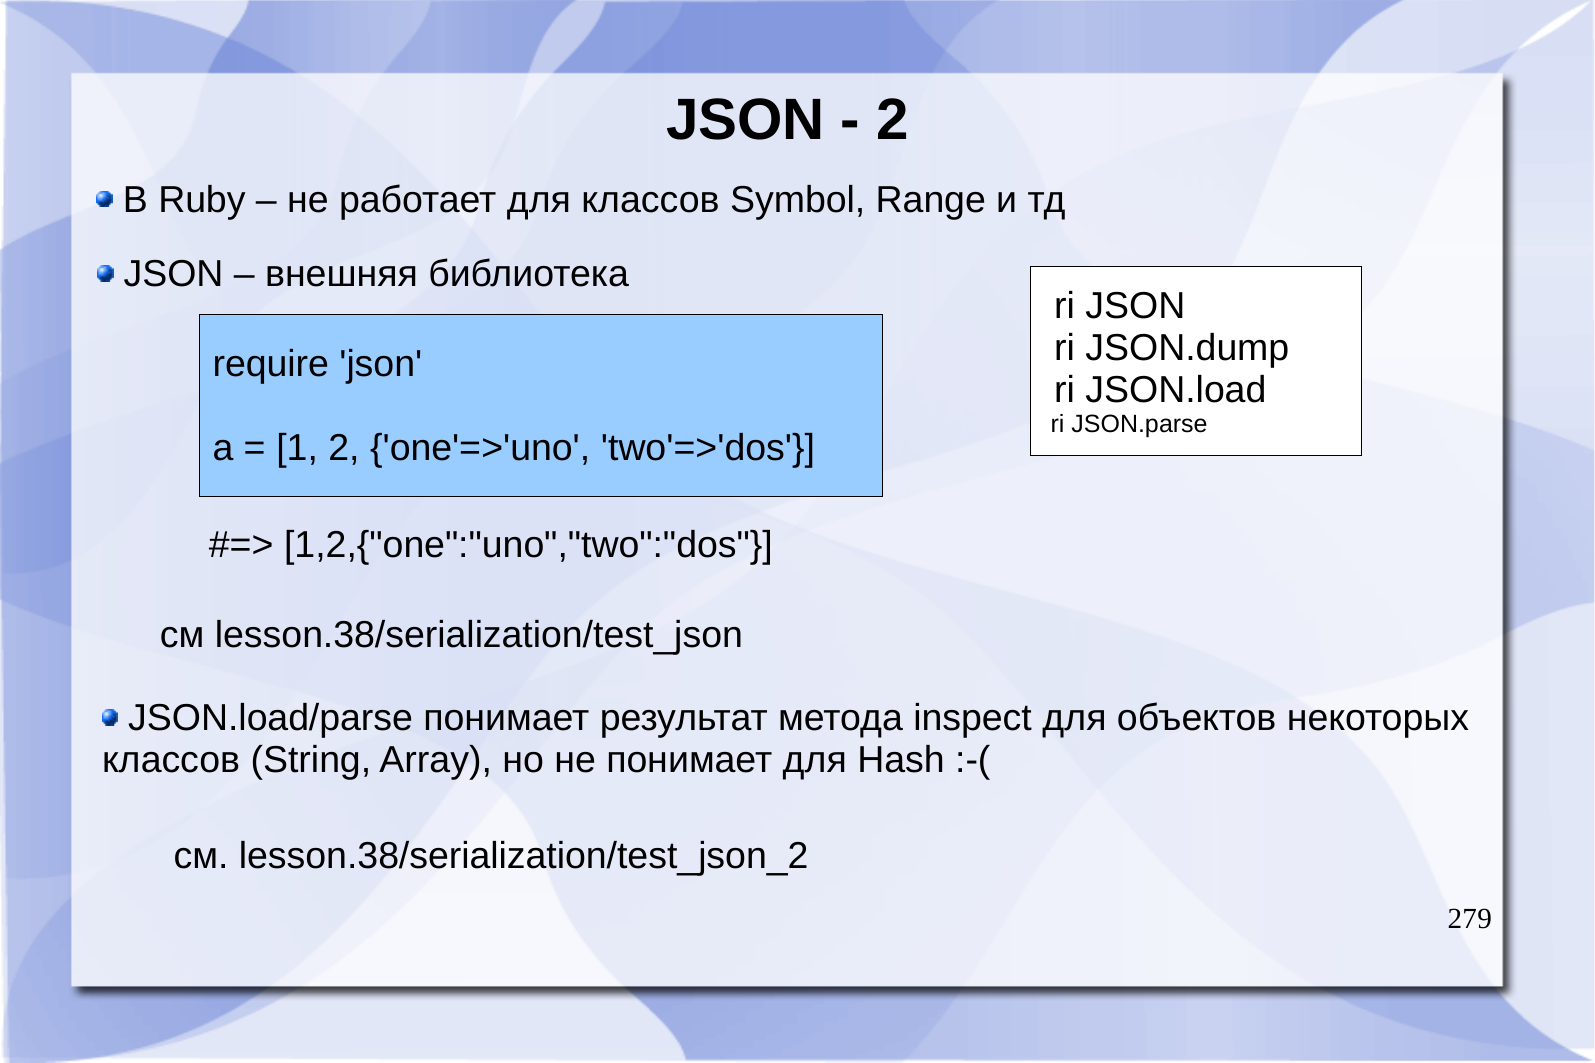

# JSON - 2
 В Ruby – не работает для классов Symbol, Range и тд
 JSON – внешняя библиотека
 ri JSON
 ri JSON.dump
 ri JSON.load
 ri JSON.parse
require 'json'
a = [1, 2, {'one'=>'uno', 'two'=>'dos'}]
#=> [1,2,{"one":"uno","two":"dos"}]
см lesson.38/serialization/test_json
 JSON.load/parse понимает результат метода inspect для объектов некоторых классов (String, Array), но не понимает для Hash :-(
см. lesson.38/serialization/test_json_2
279